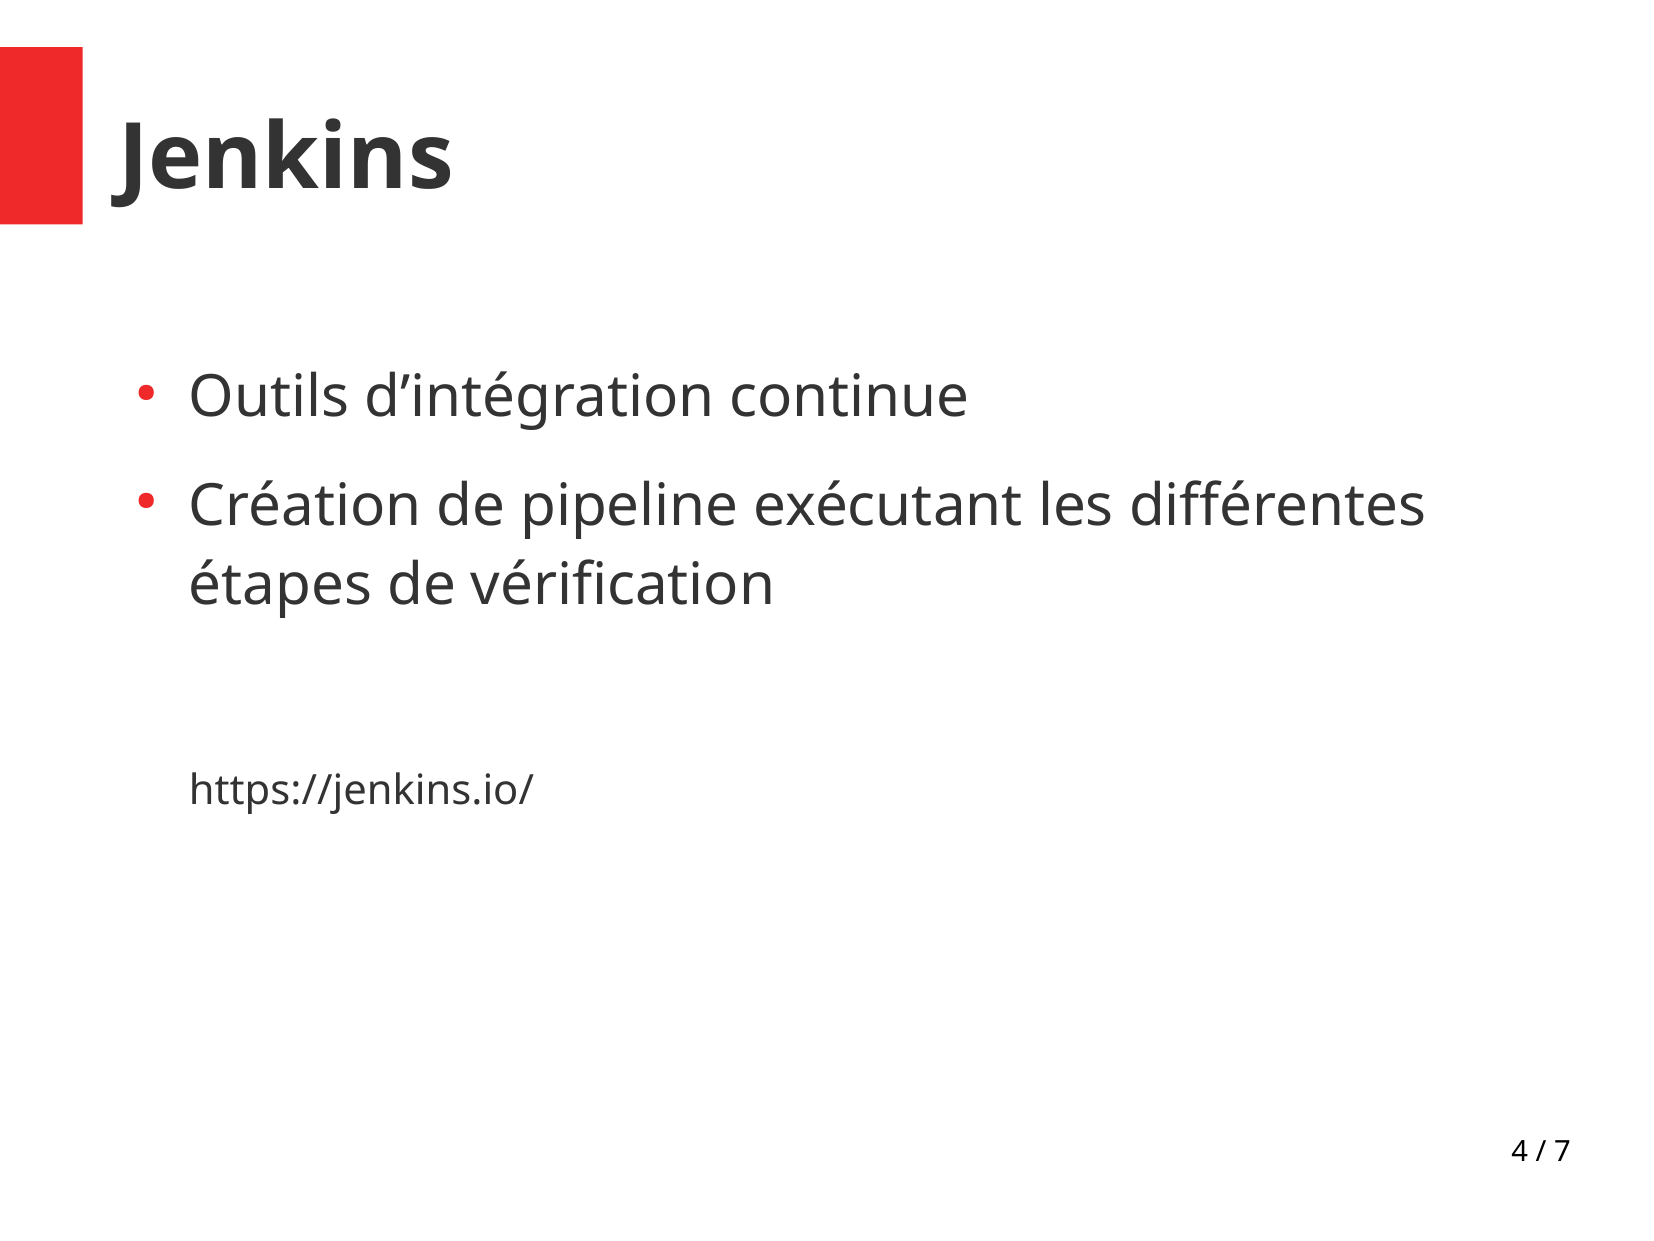

# Jenkins
Outils d’intégration continue
Création de pipeline exécutant les différentes étapes de vérification
https://jenkins.io/
4